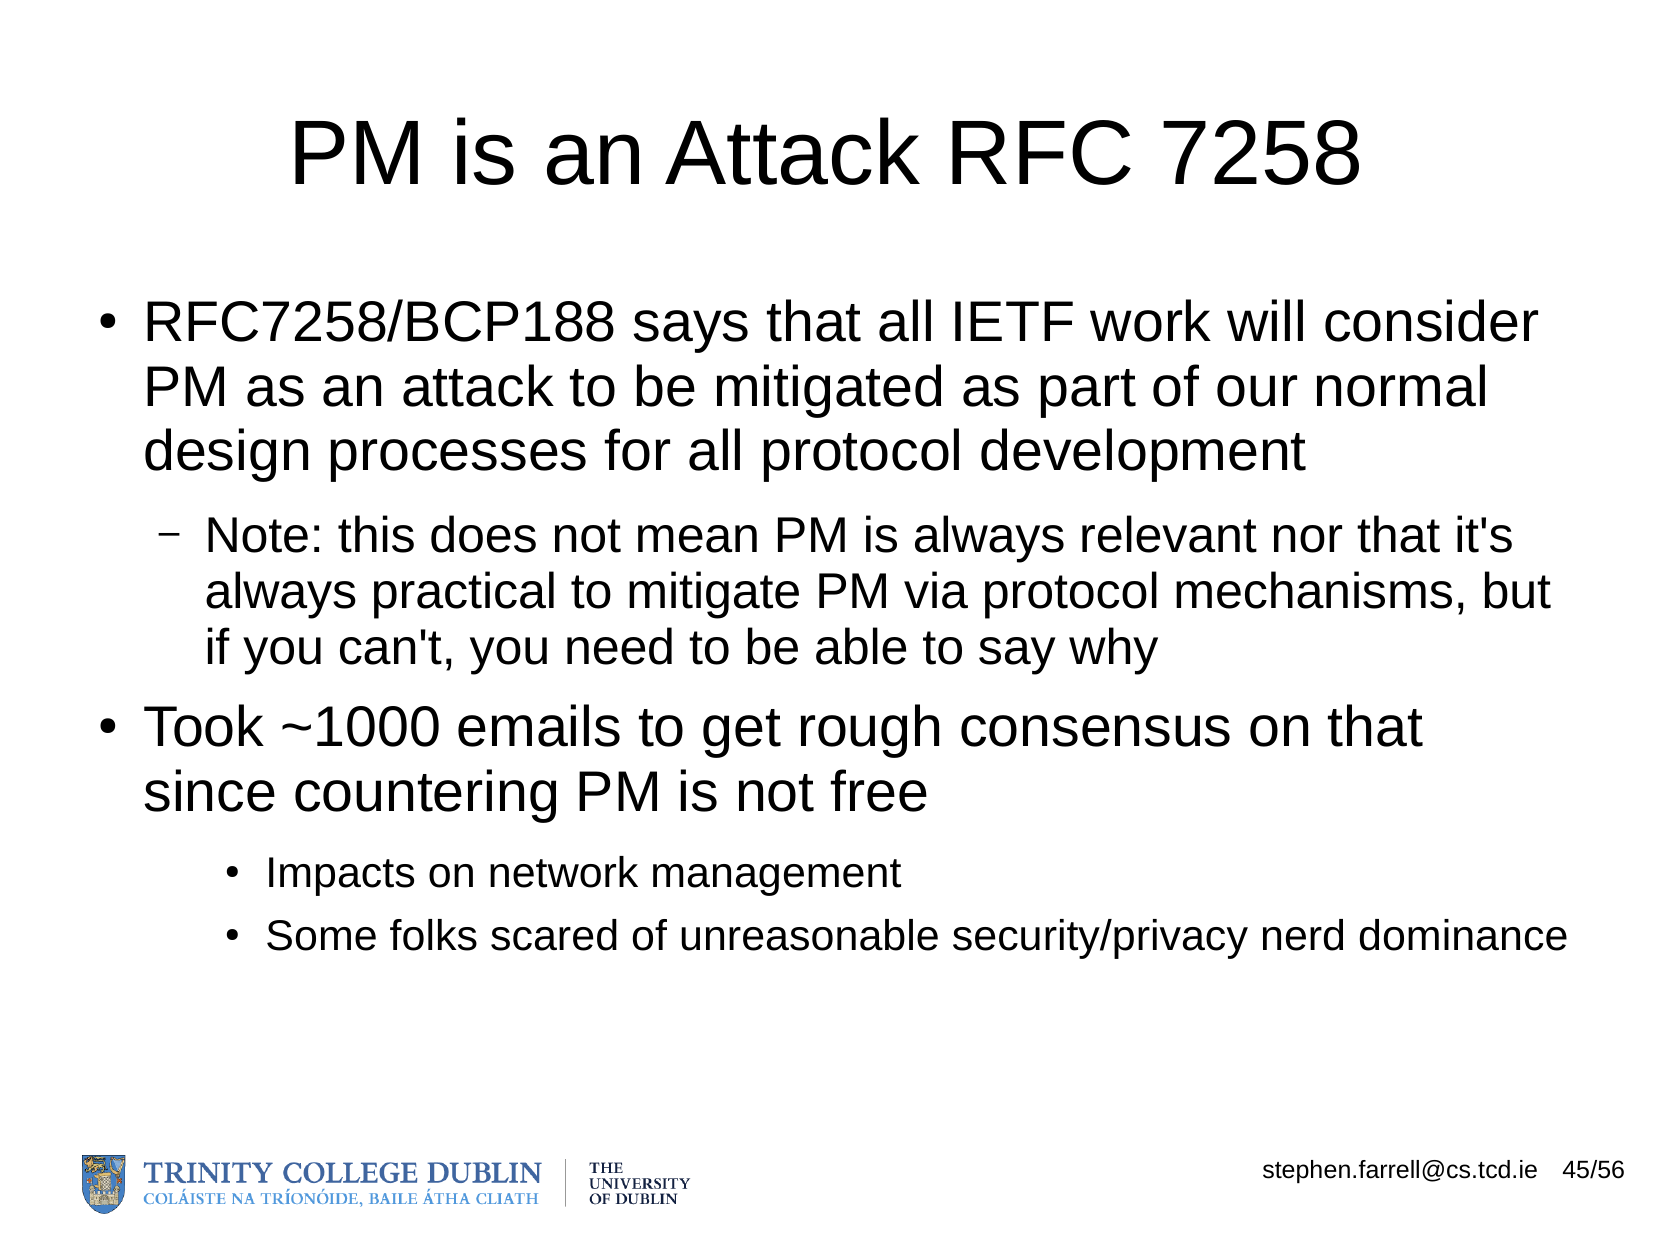

# PM is an Attack RFC 7258
RFC7258/BCP188 says that all IETF work will consider PM as an attack to be mitigated as part of our normal design processes for all protocol development
Note: this does not mean PM is always relevant nor that it's always practical to mitigate PM via protocol mechanisms, but if you can't, you need to be able to say why
Took ~1000 emails to get rough consensus on that since countering PM is not free
Impacts on network management
Some folks scared of unreasonable security/privacy nerd dominance